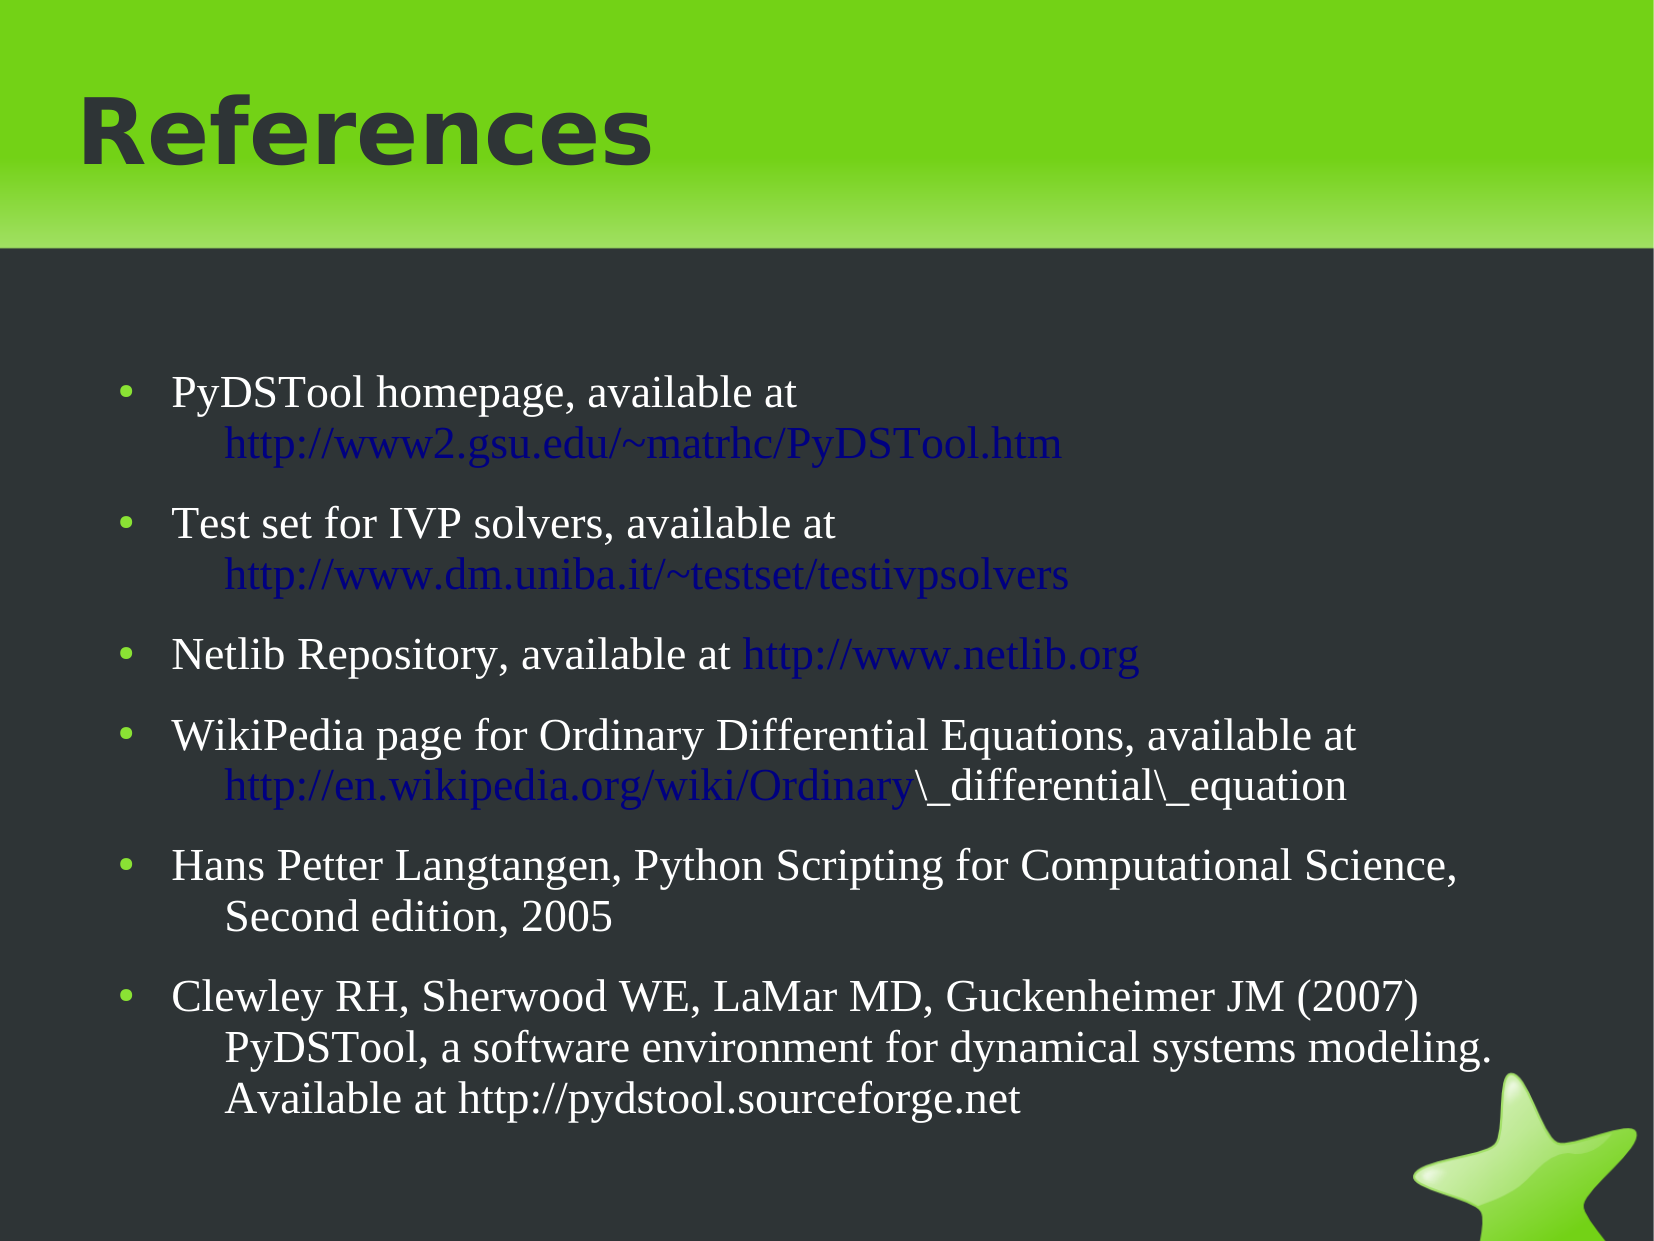

# References
PyDSTool homepage, available at http://www2.gsu.edu/~matrhc/PyDSTool.htm
Test set for IVP solvers, available at http://www.dm.uniba.it/~testset/testivpsolvers
Netlib Repository, available at http://www.netlib.org
WikiPedia page for Ordinary Differential Equations, available at http://en.wikipedia.org/wiki/Ordinary\_differential\_equation
Hans Petter Langtangen, Python Scripting for Computational Science, Second edition, 2005
Clewley RH, Sherwood WE, LaMar MD, Guckenheimer JM (2007) PyDSTool, a software environment for dynamical systems modeling. Available at http://pydstool.sourceforge.net